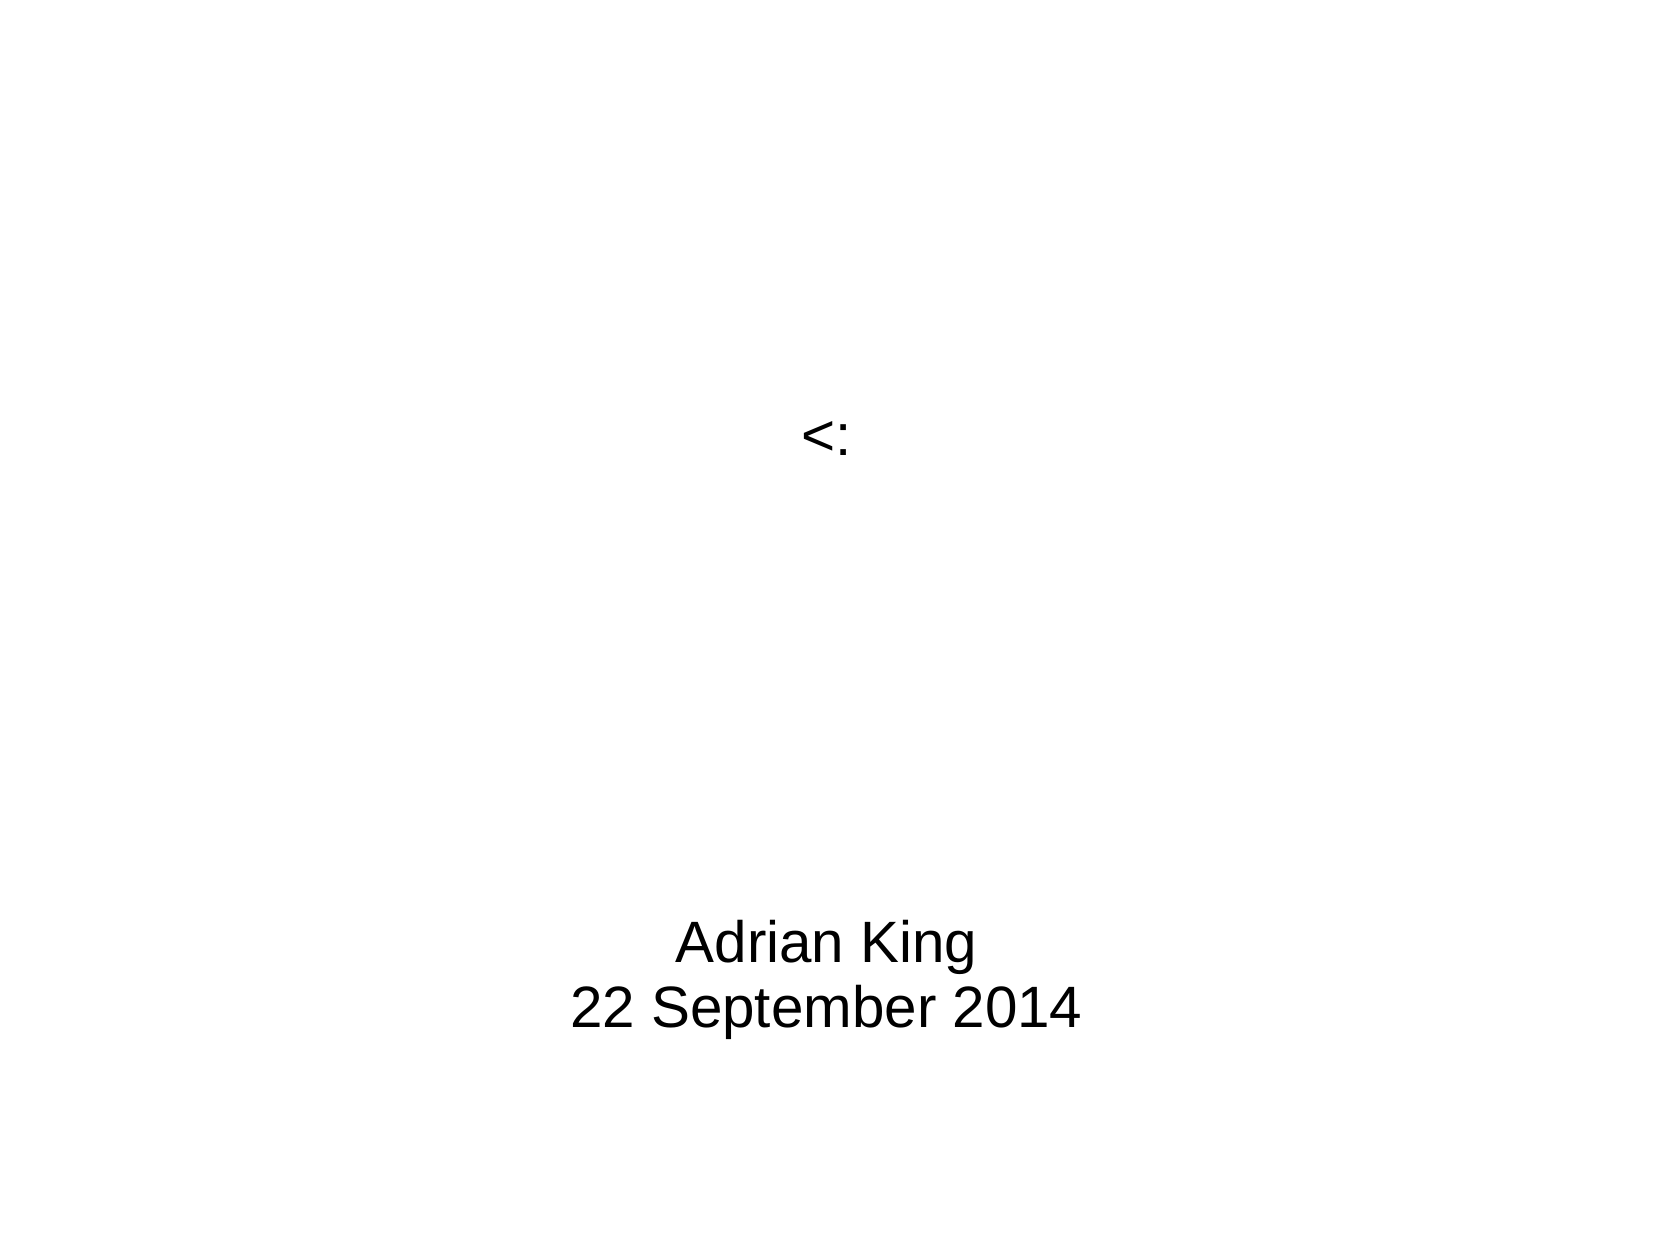

<:
# Adrian King 22 September 2014